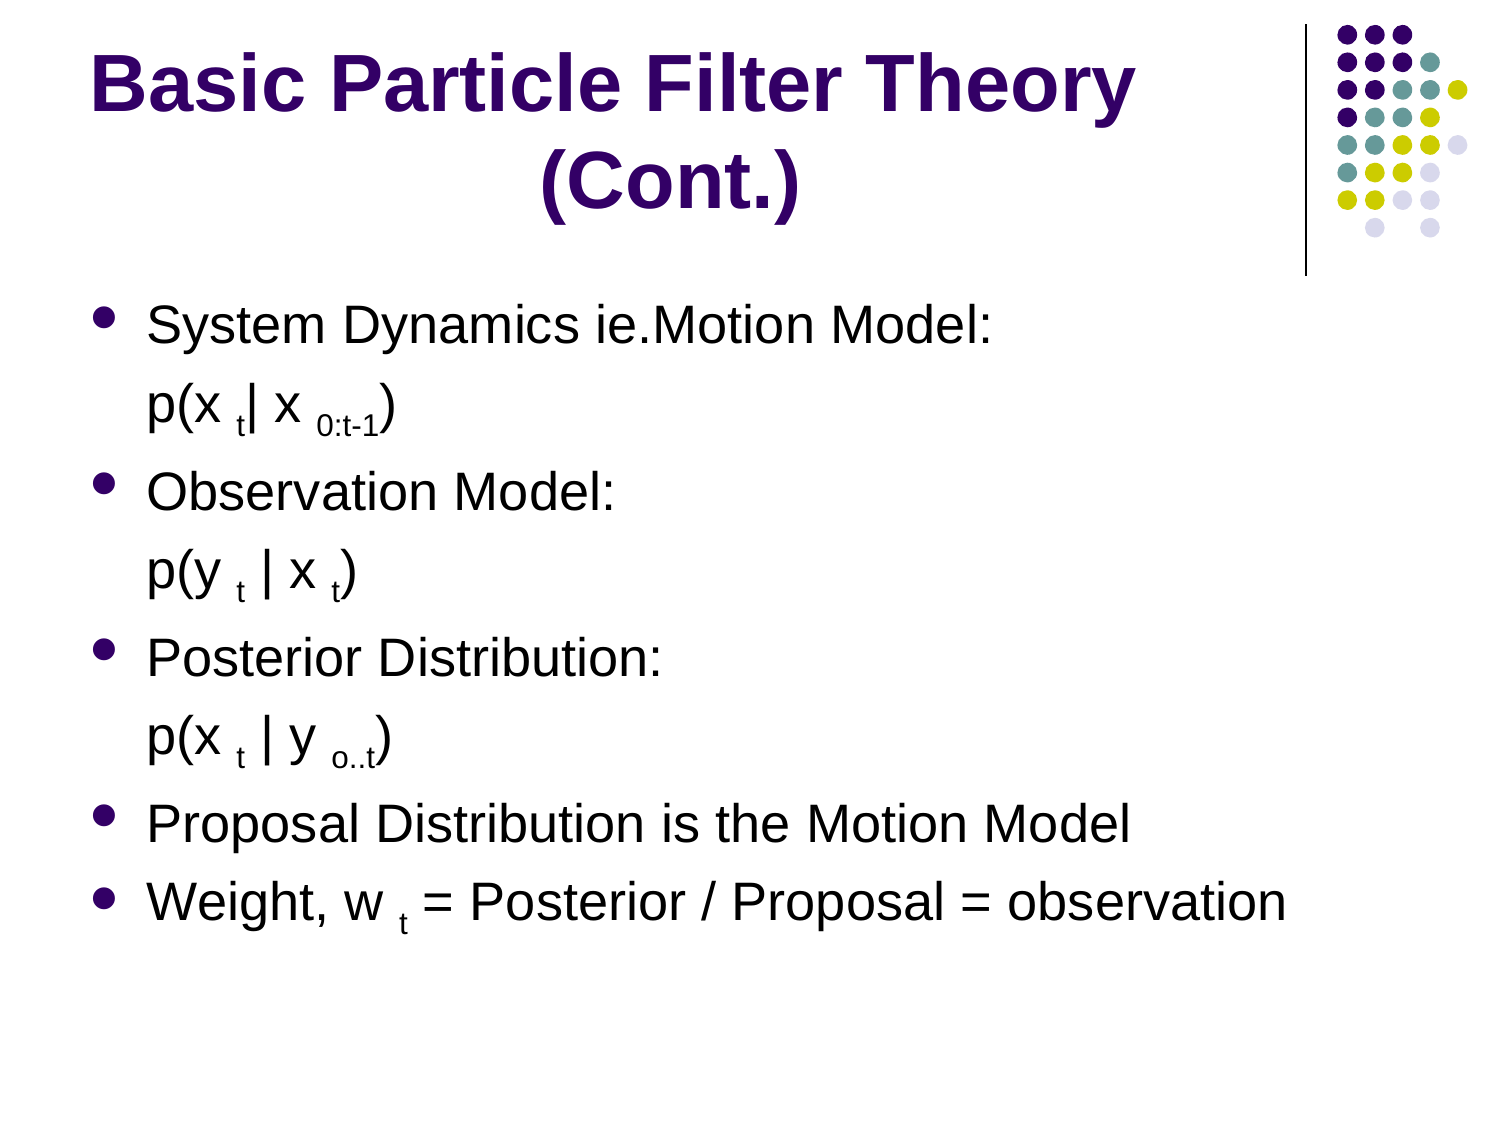

# Basic Particle Filter Theory 				(Cont.)
System Dynamics ie.Motion Model:
	p(x t| x 0:t-1)
Observation Model:
	p(y t | x t)
Posterior Distribution:
	p(x t | y o..t)
Proposal Distribution is the Motion Model
Weight, w t = Posterior / Proposal = observation